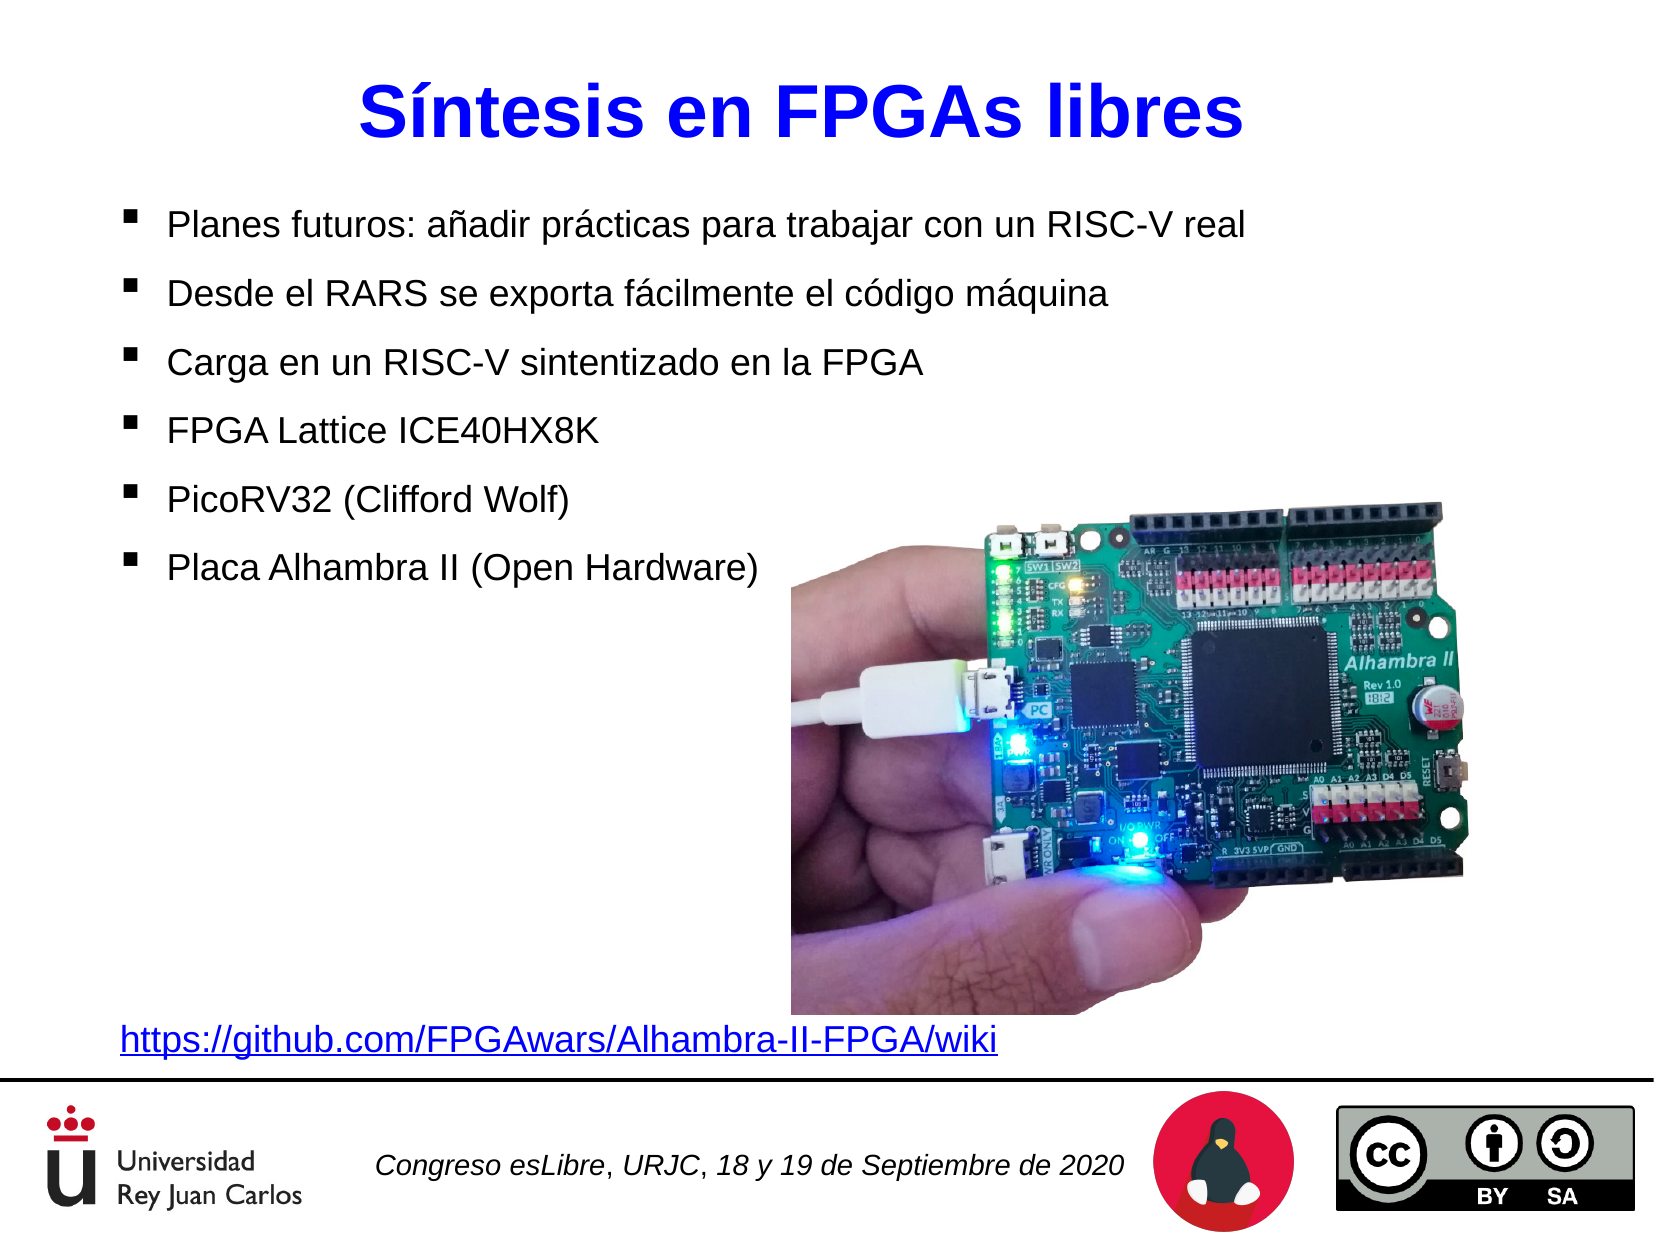

Síntesis en FPGAs libres
Planes futuros: añadir prácticas para trabajar con un RISC-V real
Desde el RARS se exporta fácilmente el código máquina
Carga en un RISC-V sintentizado en la FPGA
FPGA Lattice ICE40HX8K
PicoRV32 (Clifford Wolf)
Placa Alhambra II (Open Hardware)
https://github.com/FPGAwars/Alhambra-II-FPGA/wiki
Congreso esLibre, URJC, 18 y 19 de Septiembre de 2020